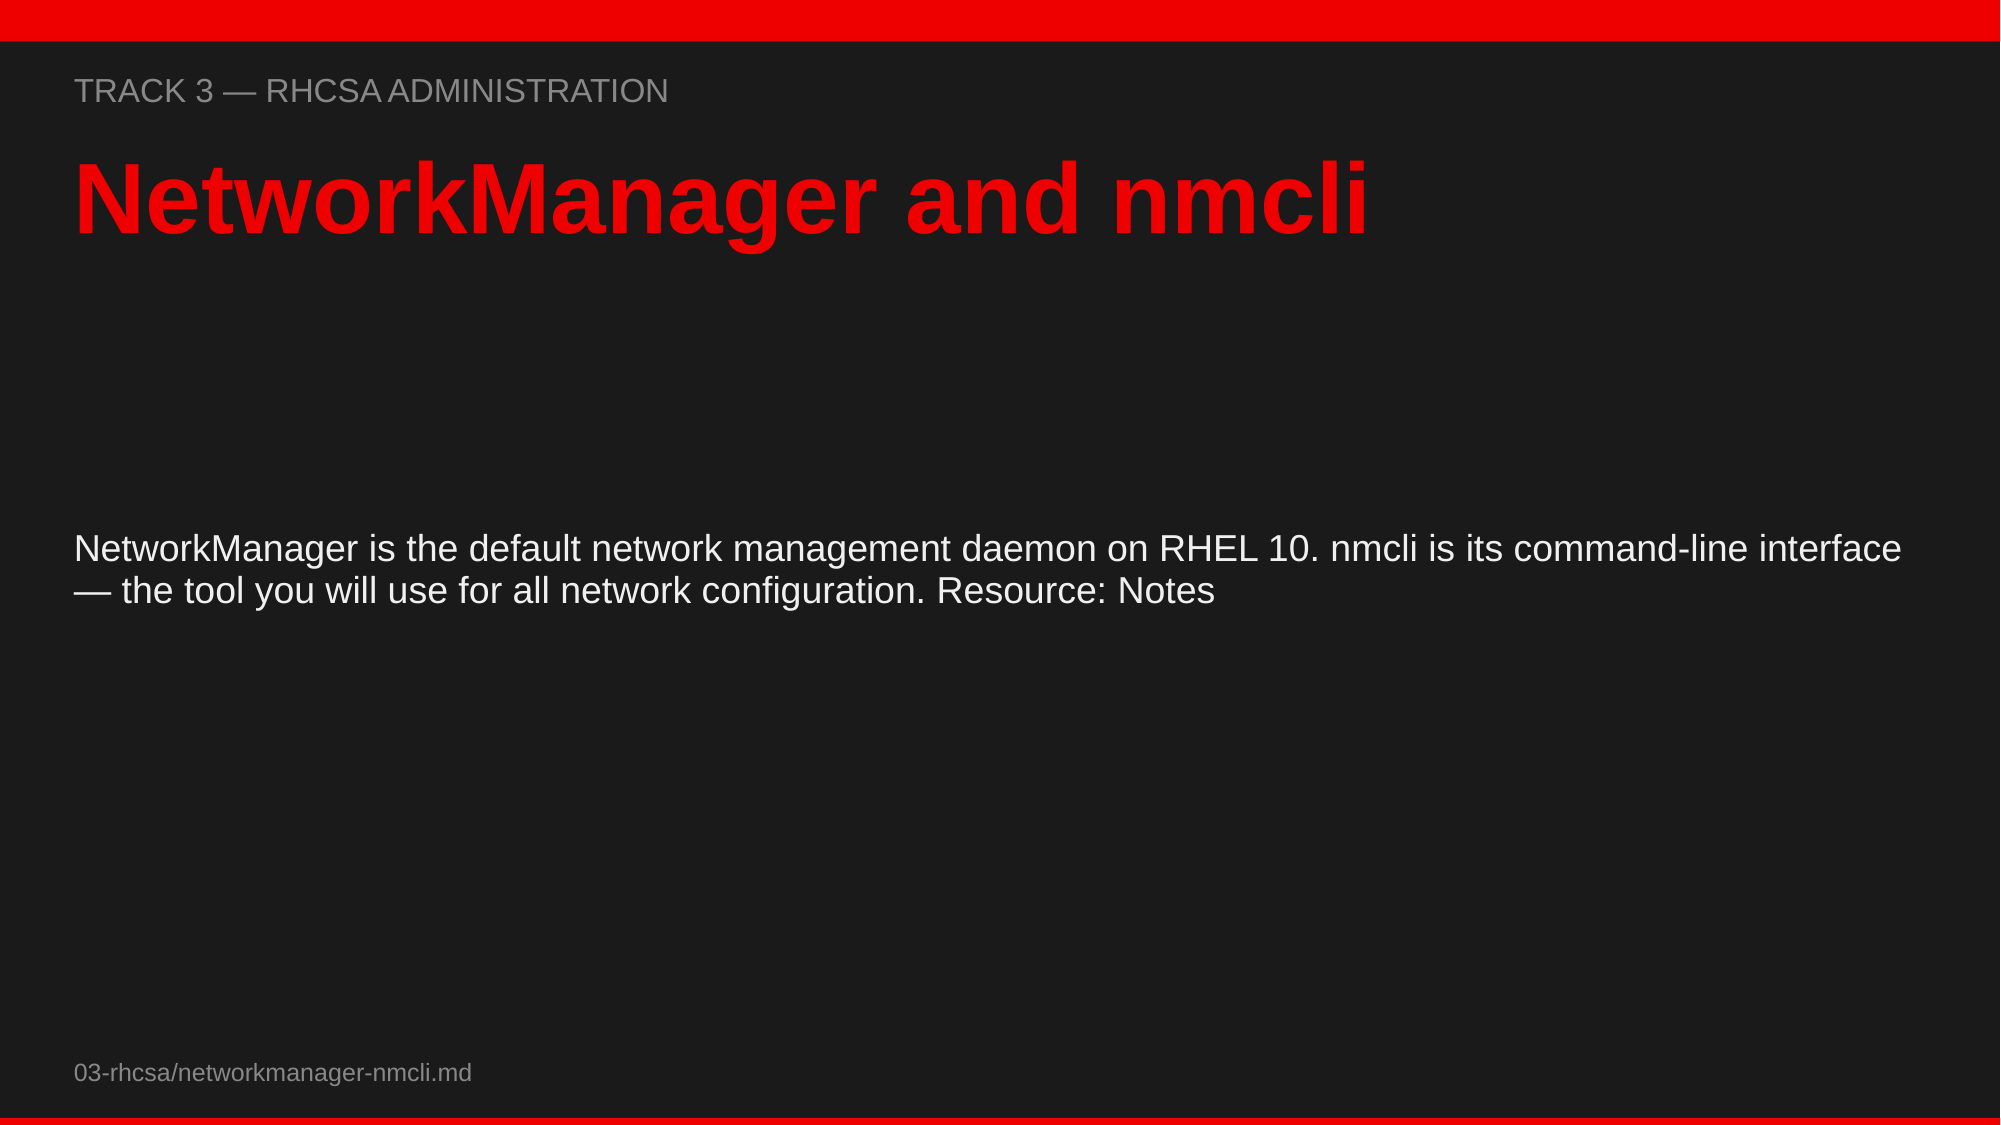

TRACK 3 — RHCSA ADMINISTRATION
NetworkManager and nmcli
NetworkManager is the default network management daemon on RHEL 10. nmcli is its command-line interface — the tool you will use for all network configuration. Resource: Notes
03-rhcsa/networkmanager-nmcli.md